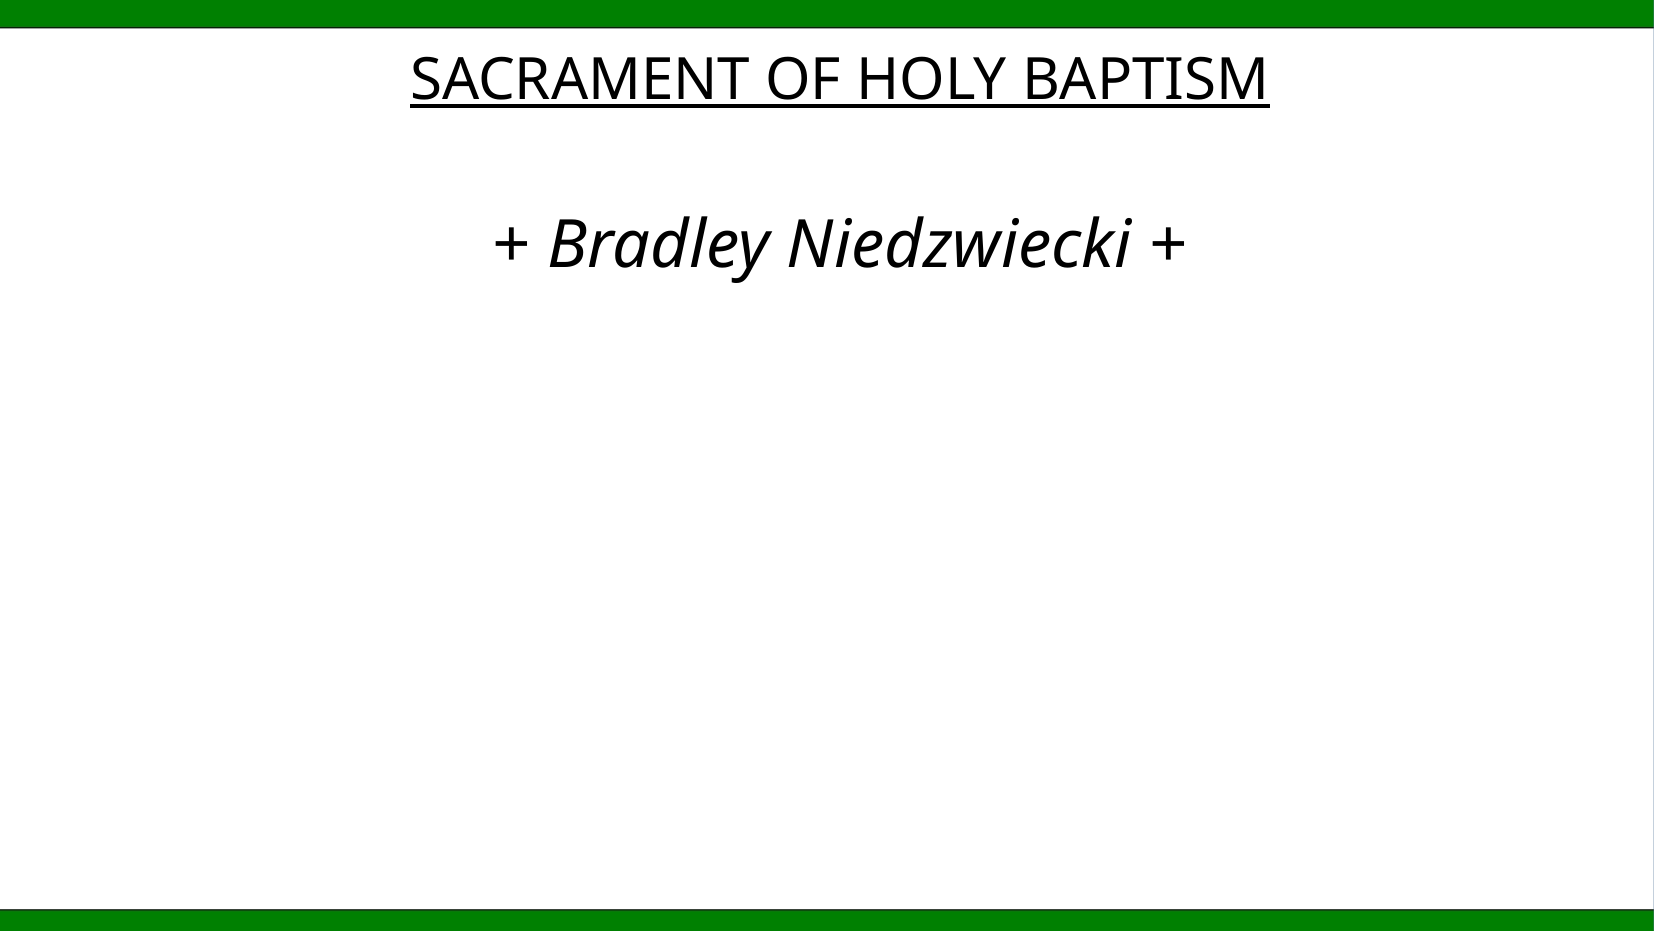

SACRAMENT OF HOLY BAPTISM
+ Bradley Niedzwiecki +